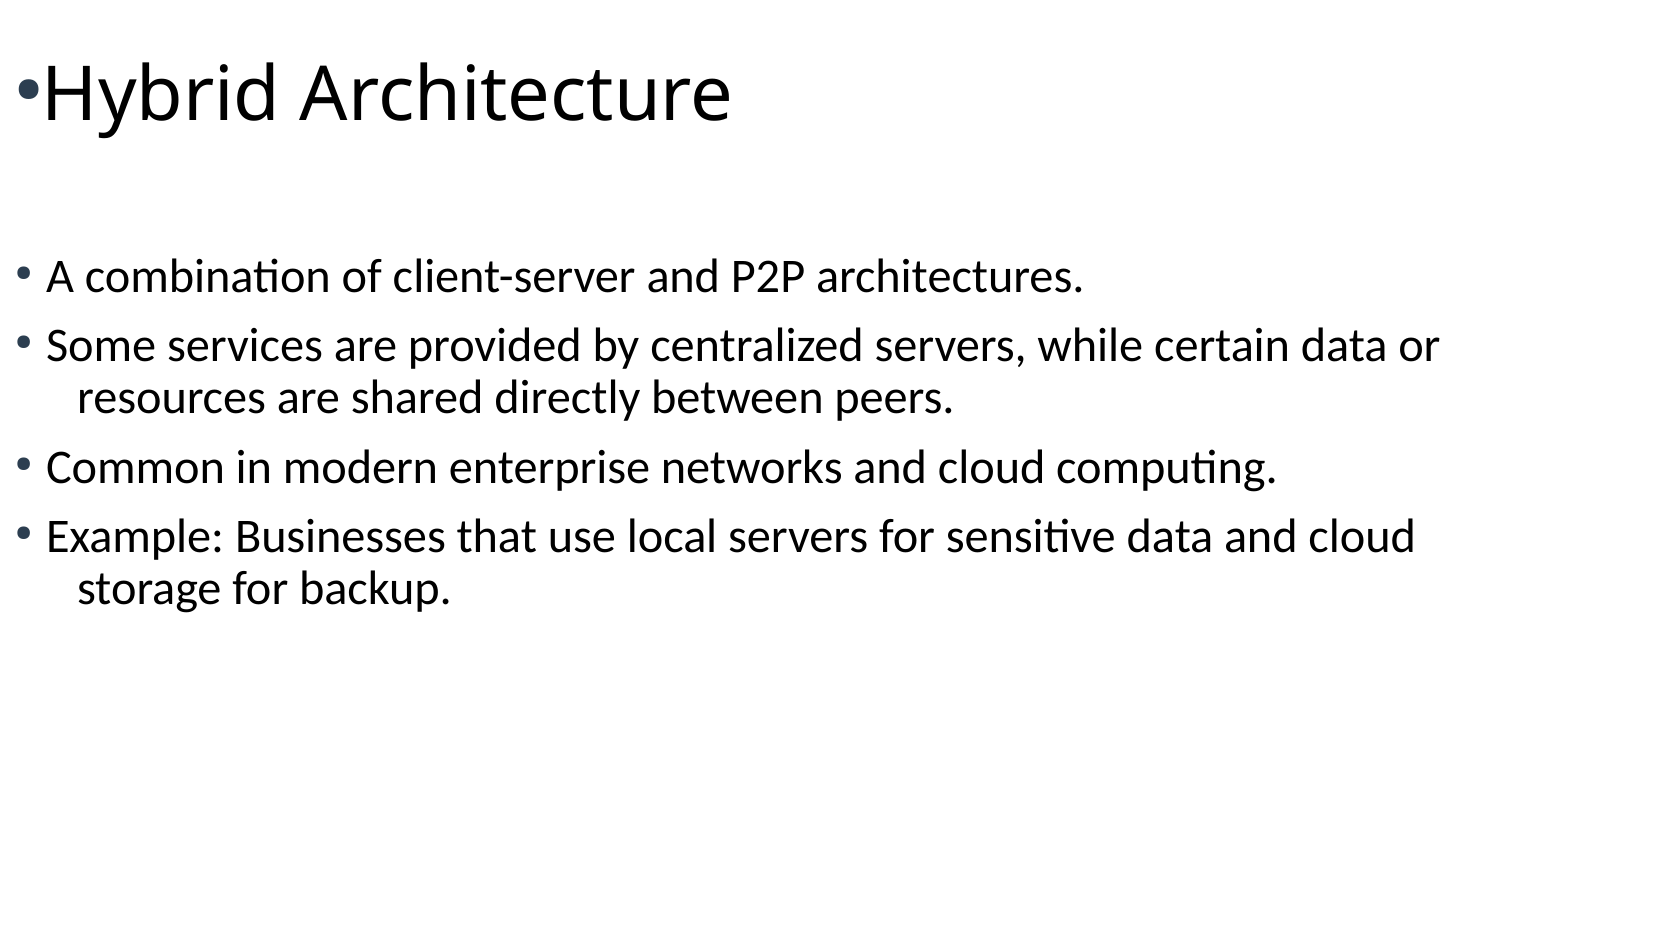

# Hybrid Architecture
A combination of client-server and P2P architectures.
Some services are provided by centralized servers, while certain data or resources are shared directly between peers.
Common in modern enterprise networks and cloud computing.
Example: Businesses that use local servers for sensitive data and cloud storage for backup.